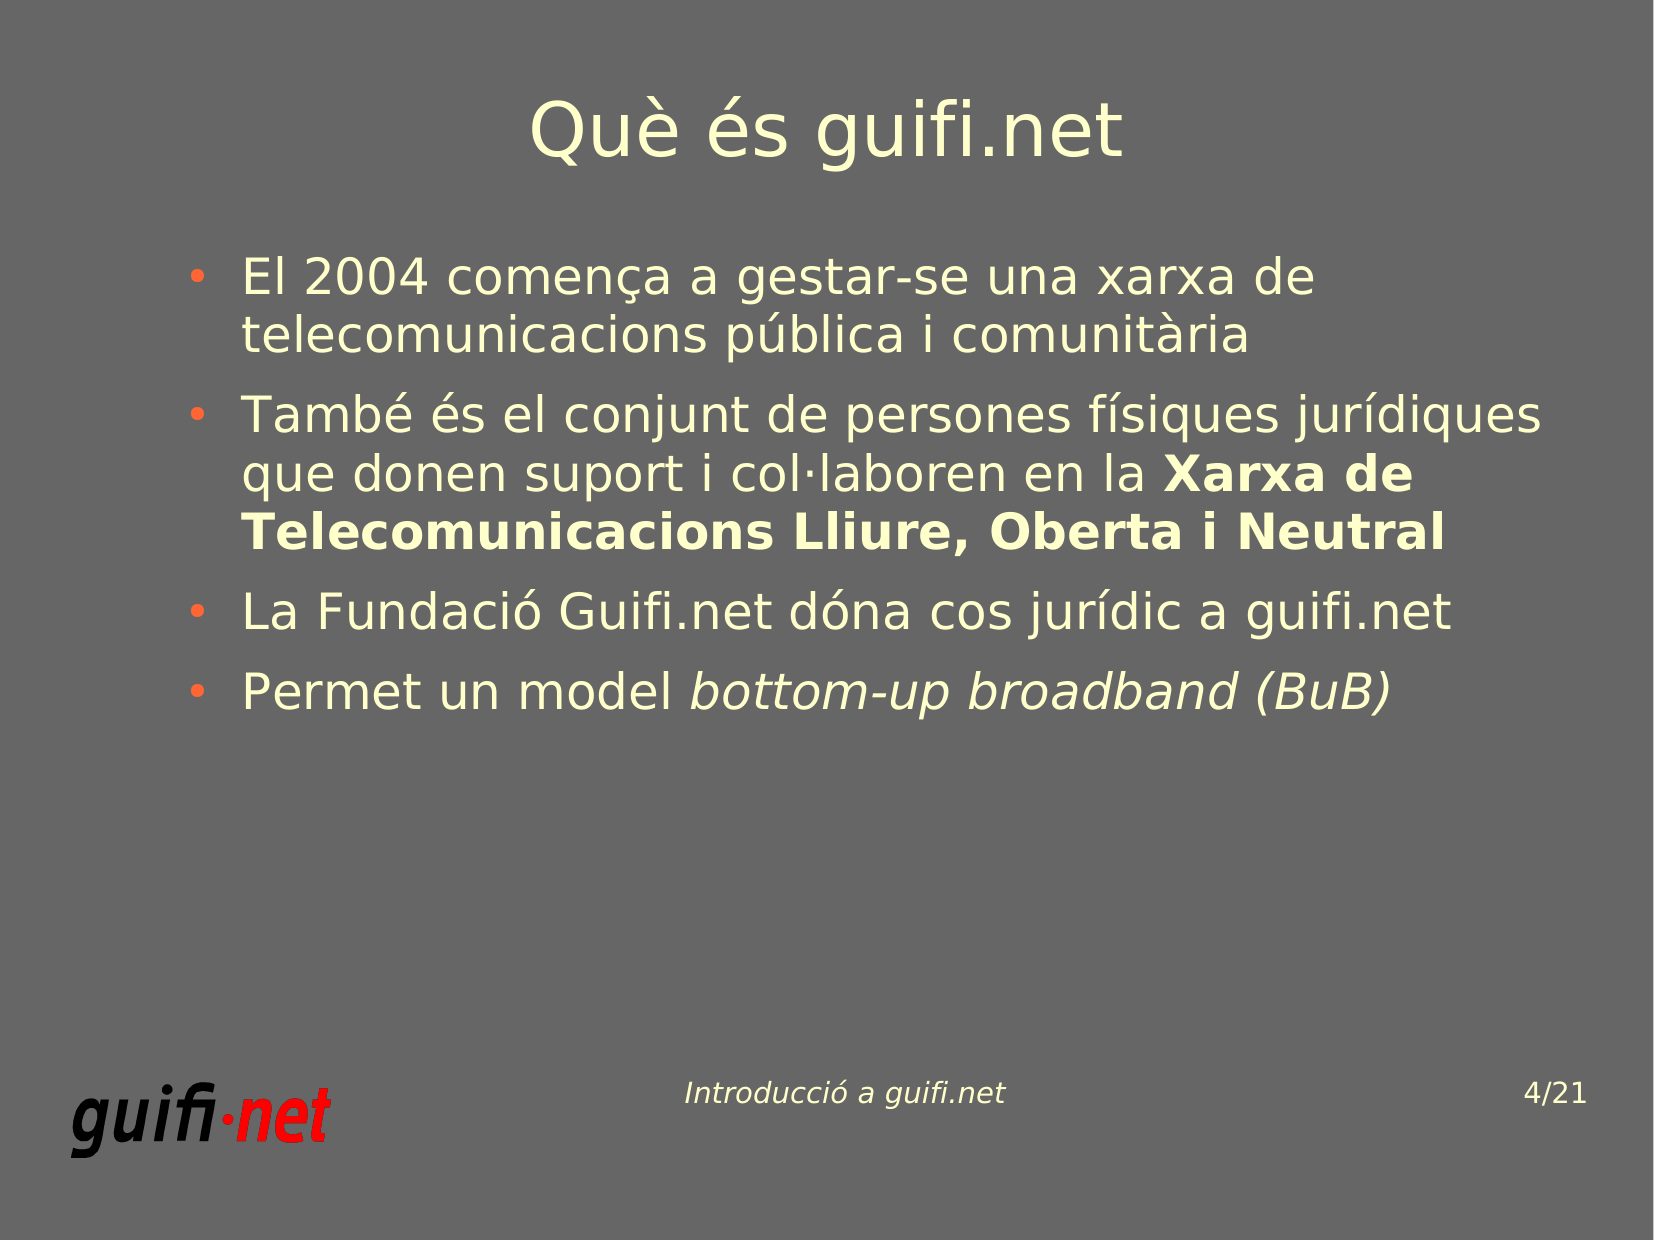

# Què és guifi.net
El 2004 comença a gestar-se una xarxa de telecomunicacions pública i comunitària
També és el conjunt de persones físiques jurídiques que donen suport i col·laboren en la Xarxa de Telecomunicacions Lliure, Oberta i Neutral
La Fundació Guifi.net dóna cos jurídic a guifi.net
Permet un model bottom-up broadband (BuB)
4